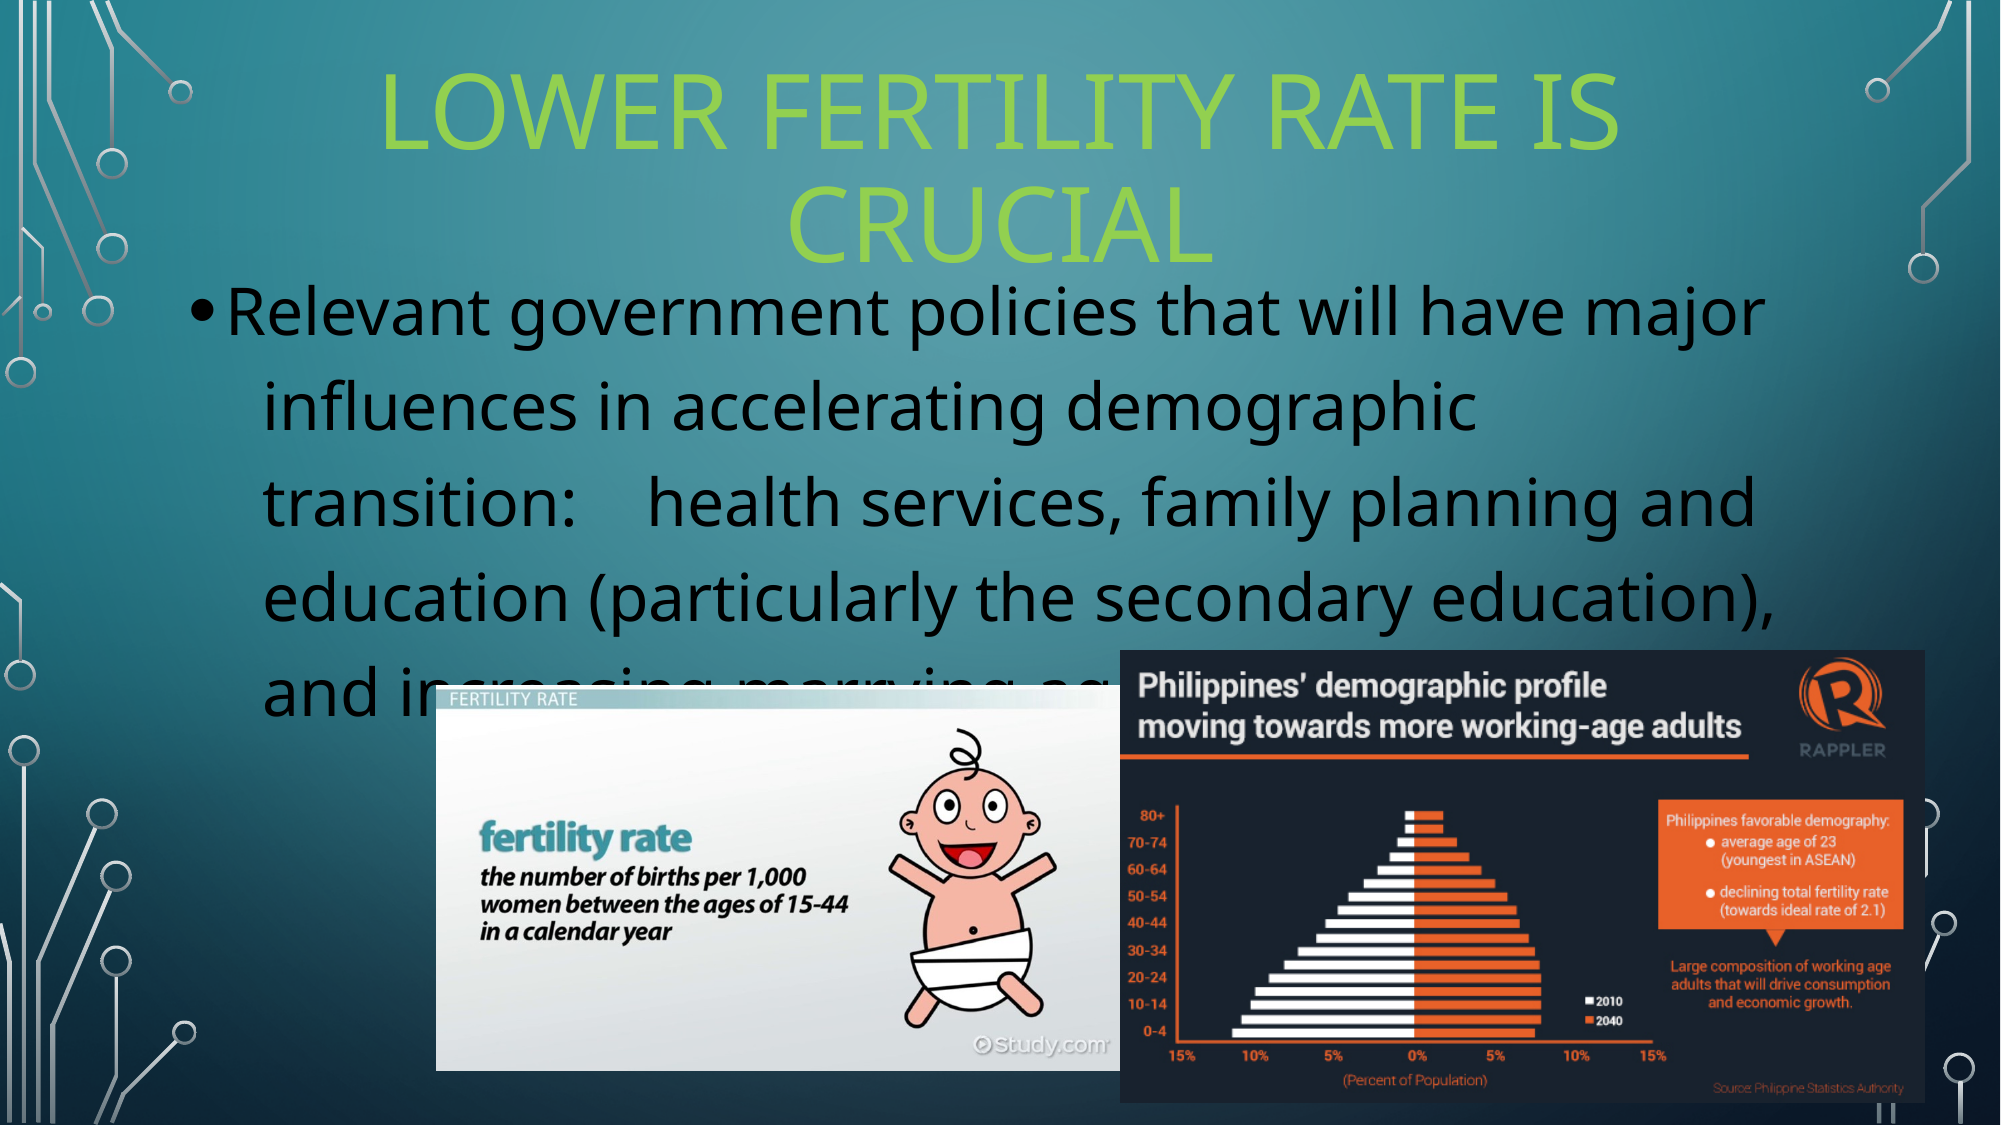

# LOWER FERTILITY RATE IS CRUCIAL
Relevant government policies that will have major influences in accelerating demographic transition: health services, family planning and education (particularly the secondary education), and increasing marrying age for women.